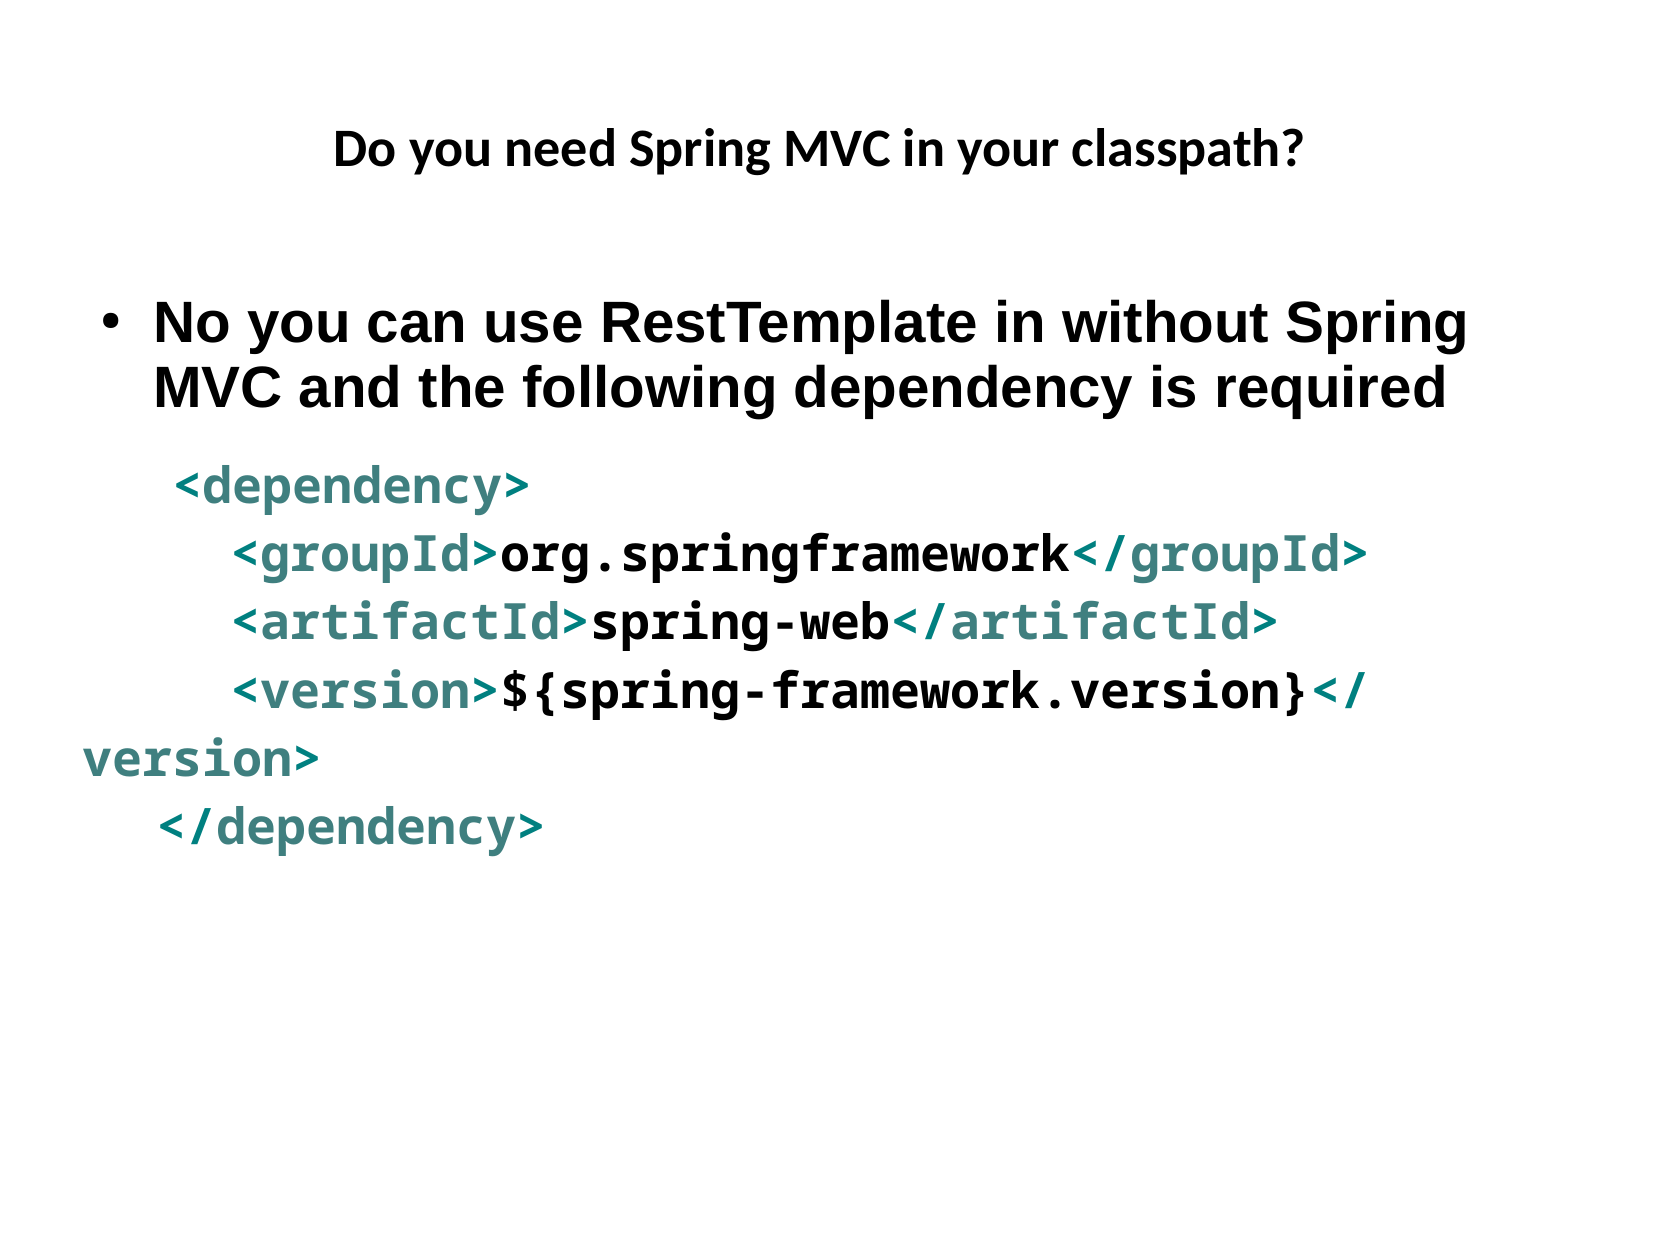

# Do you need Spring MVC in your classpath?
No you can use RestTemplate in without Spring MVC and the following dependency is required
 <dependency>
		<groupId>org.springframework</groupId>
		<artifactId>spring-web</artifactId>
		<version>${spring-framework.version}</version>
	</dependency>